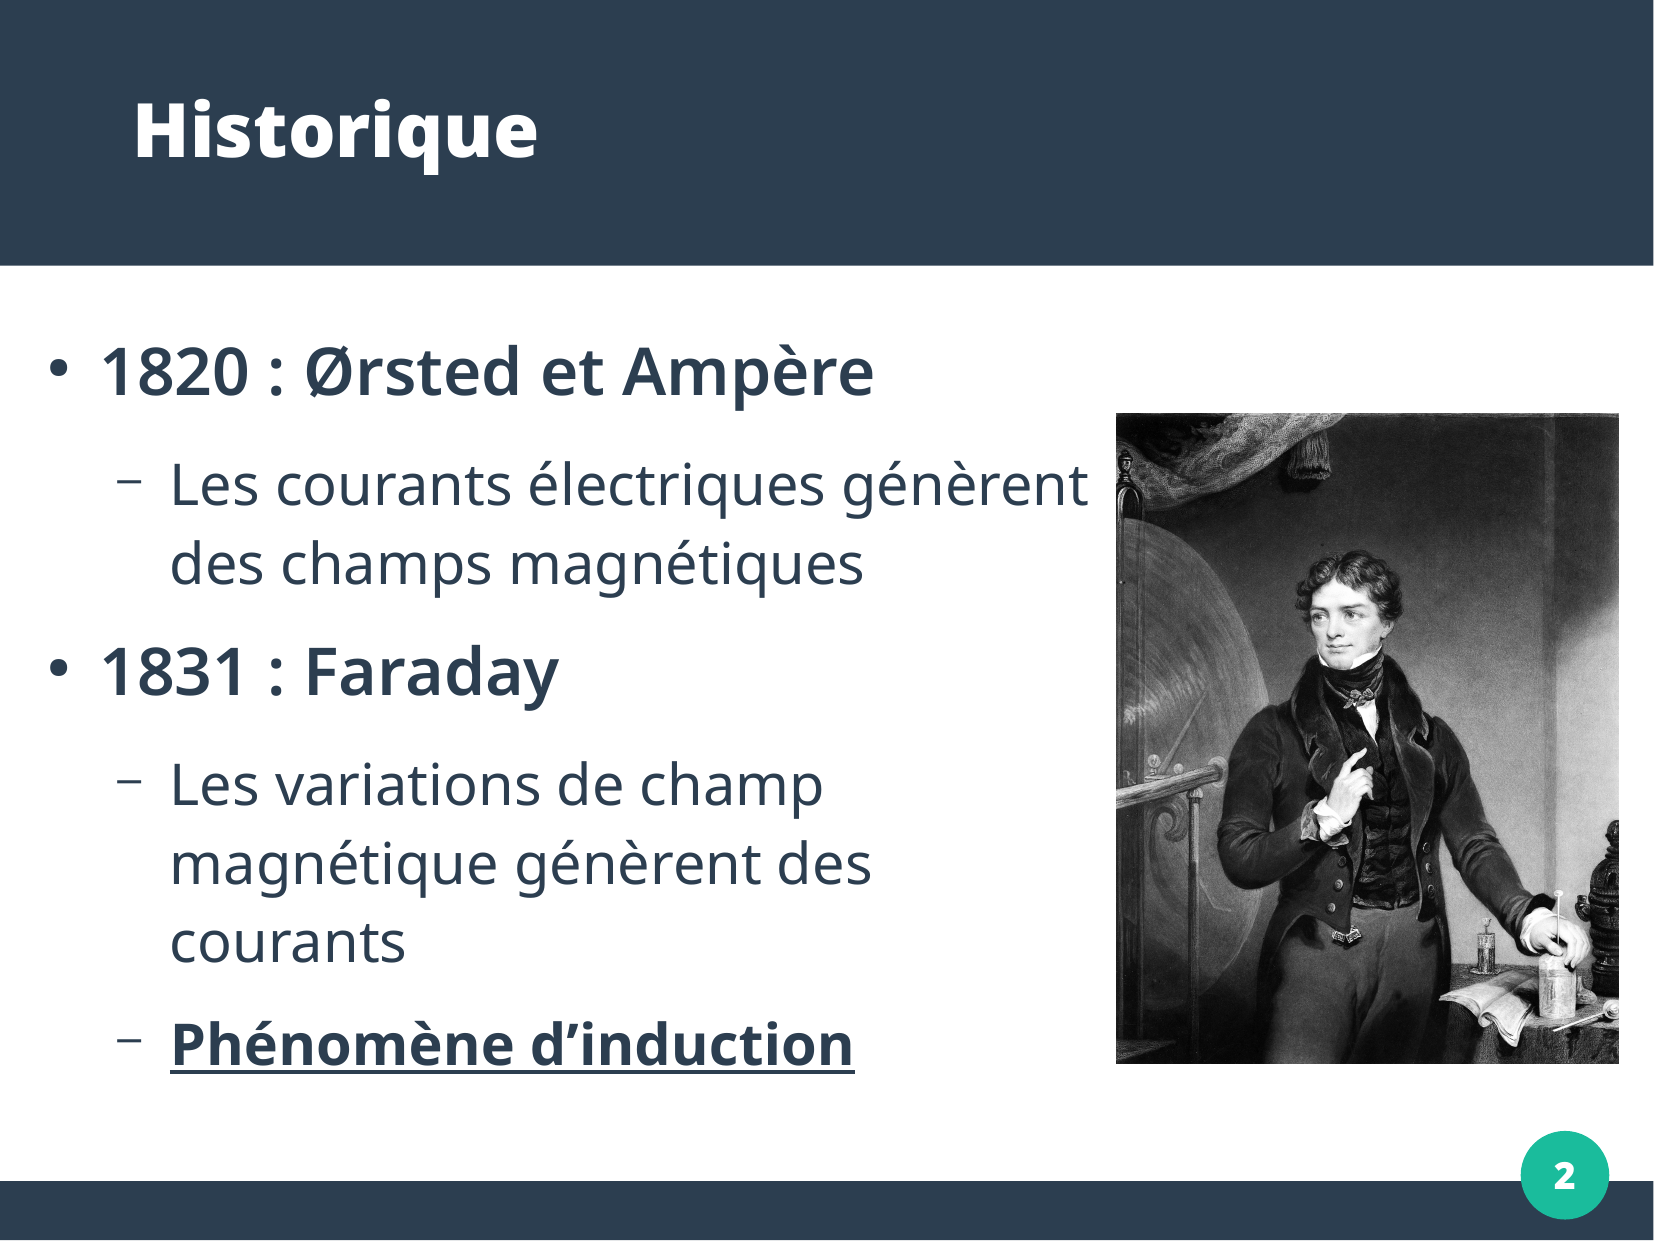

# Historique
1820 : Ørsted et Ampère
Les courants électriques génèrent des champs magnétiques
1831 : Faraday
Les variations de champ magnétique génèrent des courants
Phénomène d’induction
2